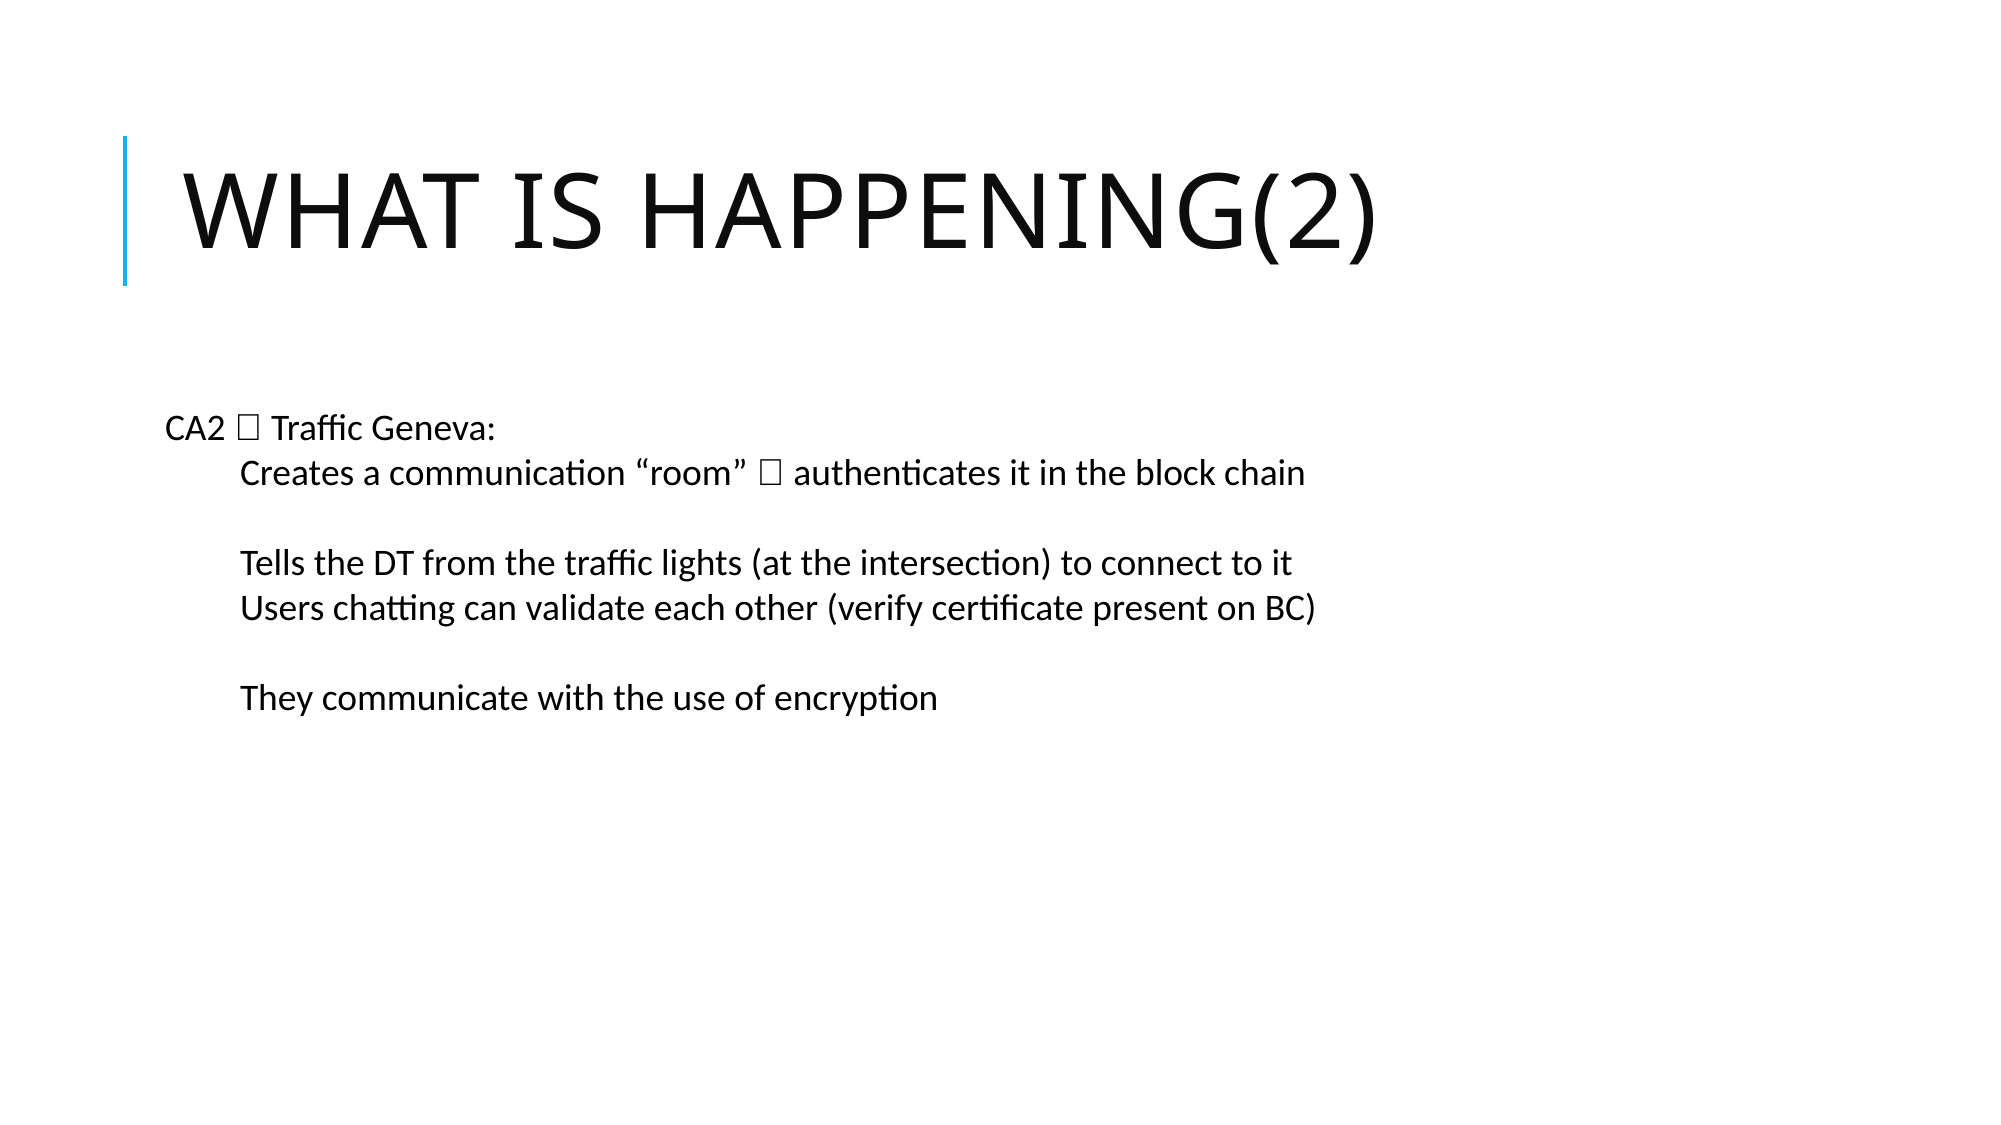

# What is happening(2)
CA2  Traffic Geneva:
	Creates a communication “room”  authenticates it in the block chain
	Tells the DT from the traffic lights (at the intersection) to connect to it
	Users chatting can validate each other (verify certificate present on BC)
	They communicate with the use of encryption